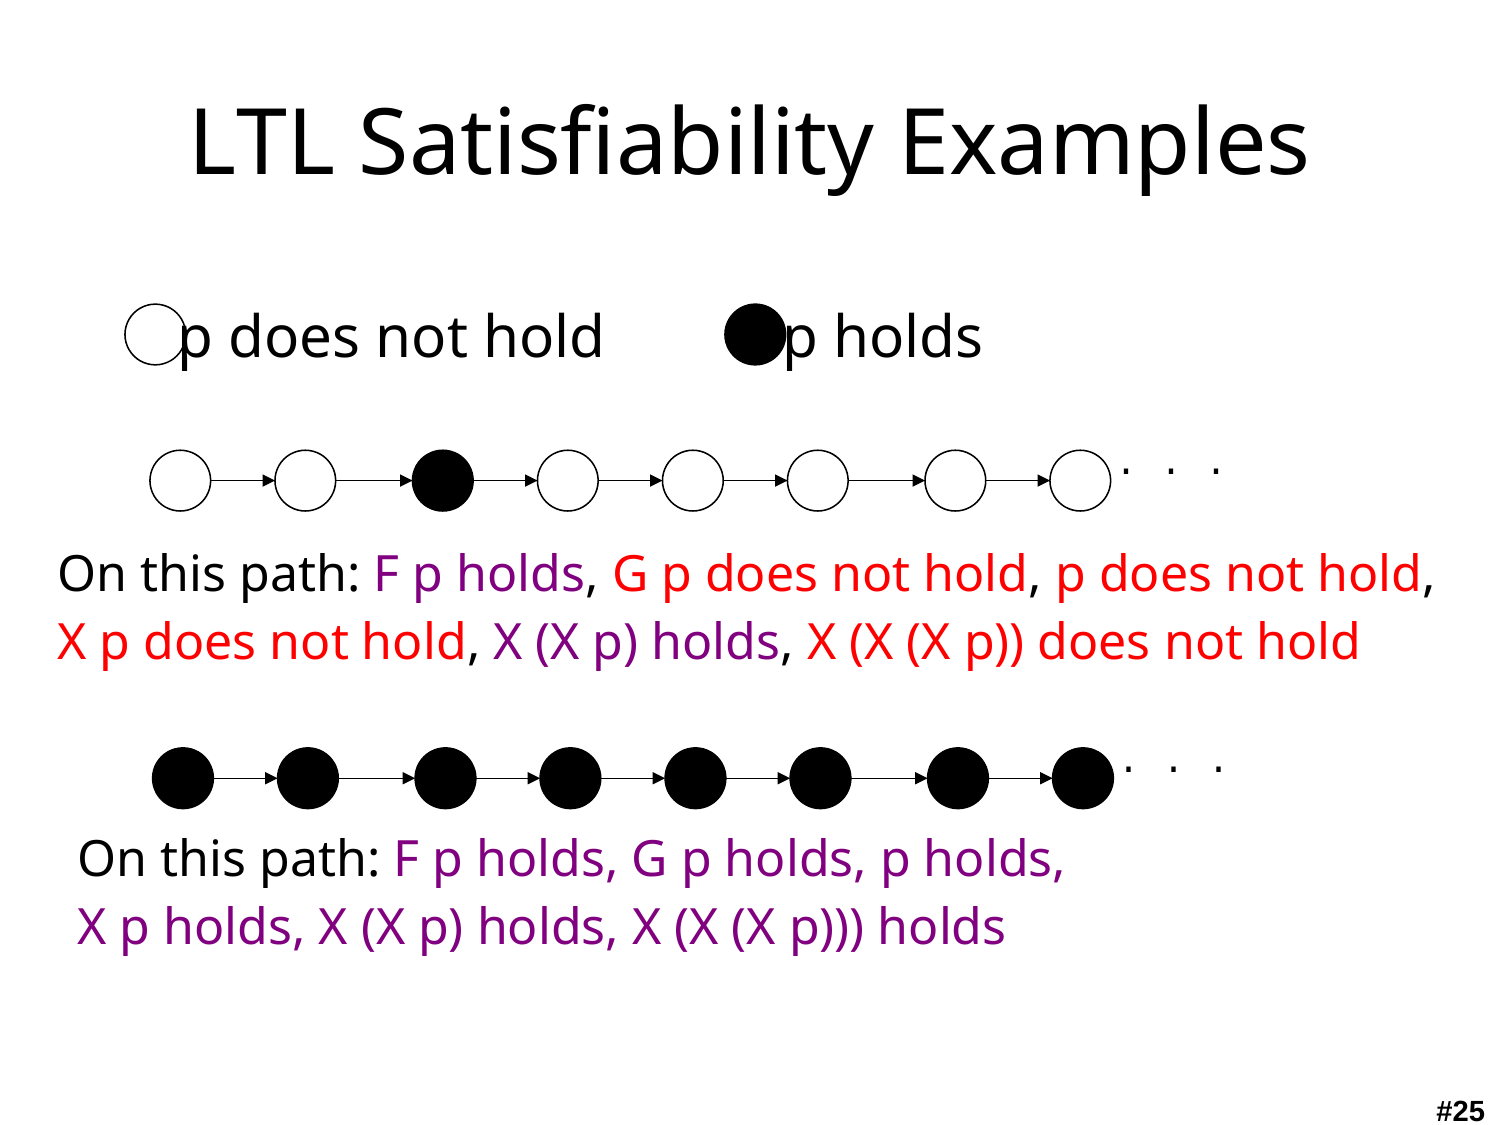

# LTL Satisfiability Examples
p does not hold
p holds
. . .
On this path: F p holds, G p does not hold, p does not hold,
X p does not hold, X (X p) holds, X (X (X p)) does not hold
. . .
On this path: F p holds, G p holds, p holds,
X p holds, X (X p) holds, X (X (X p))) holds
25